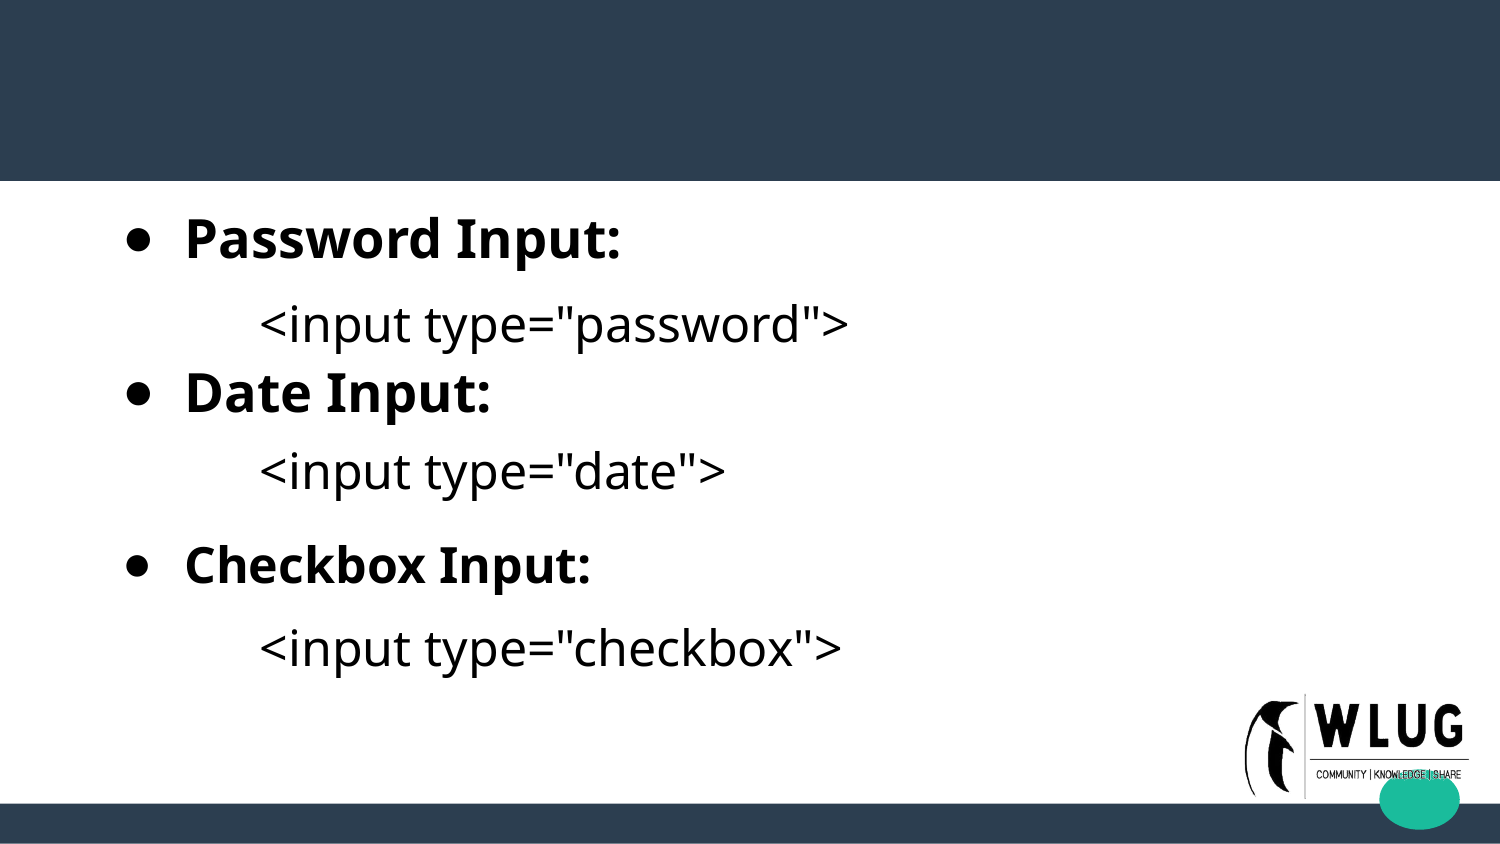

# Password Input:
<input type="password">
Date Input:
<input type="date">
Checkbox Input:
<input type="checkbox">